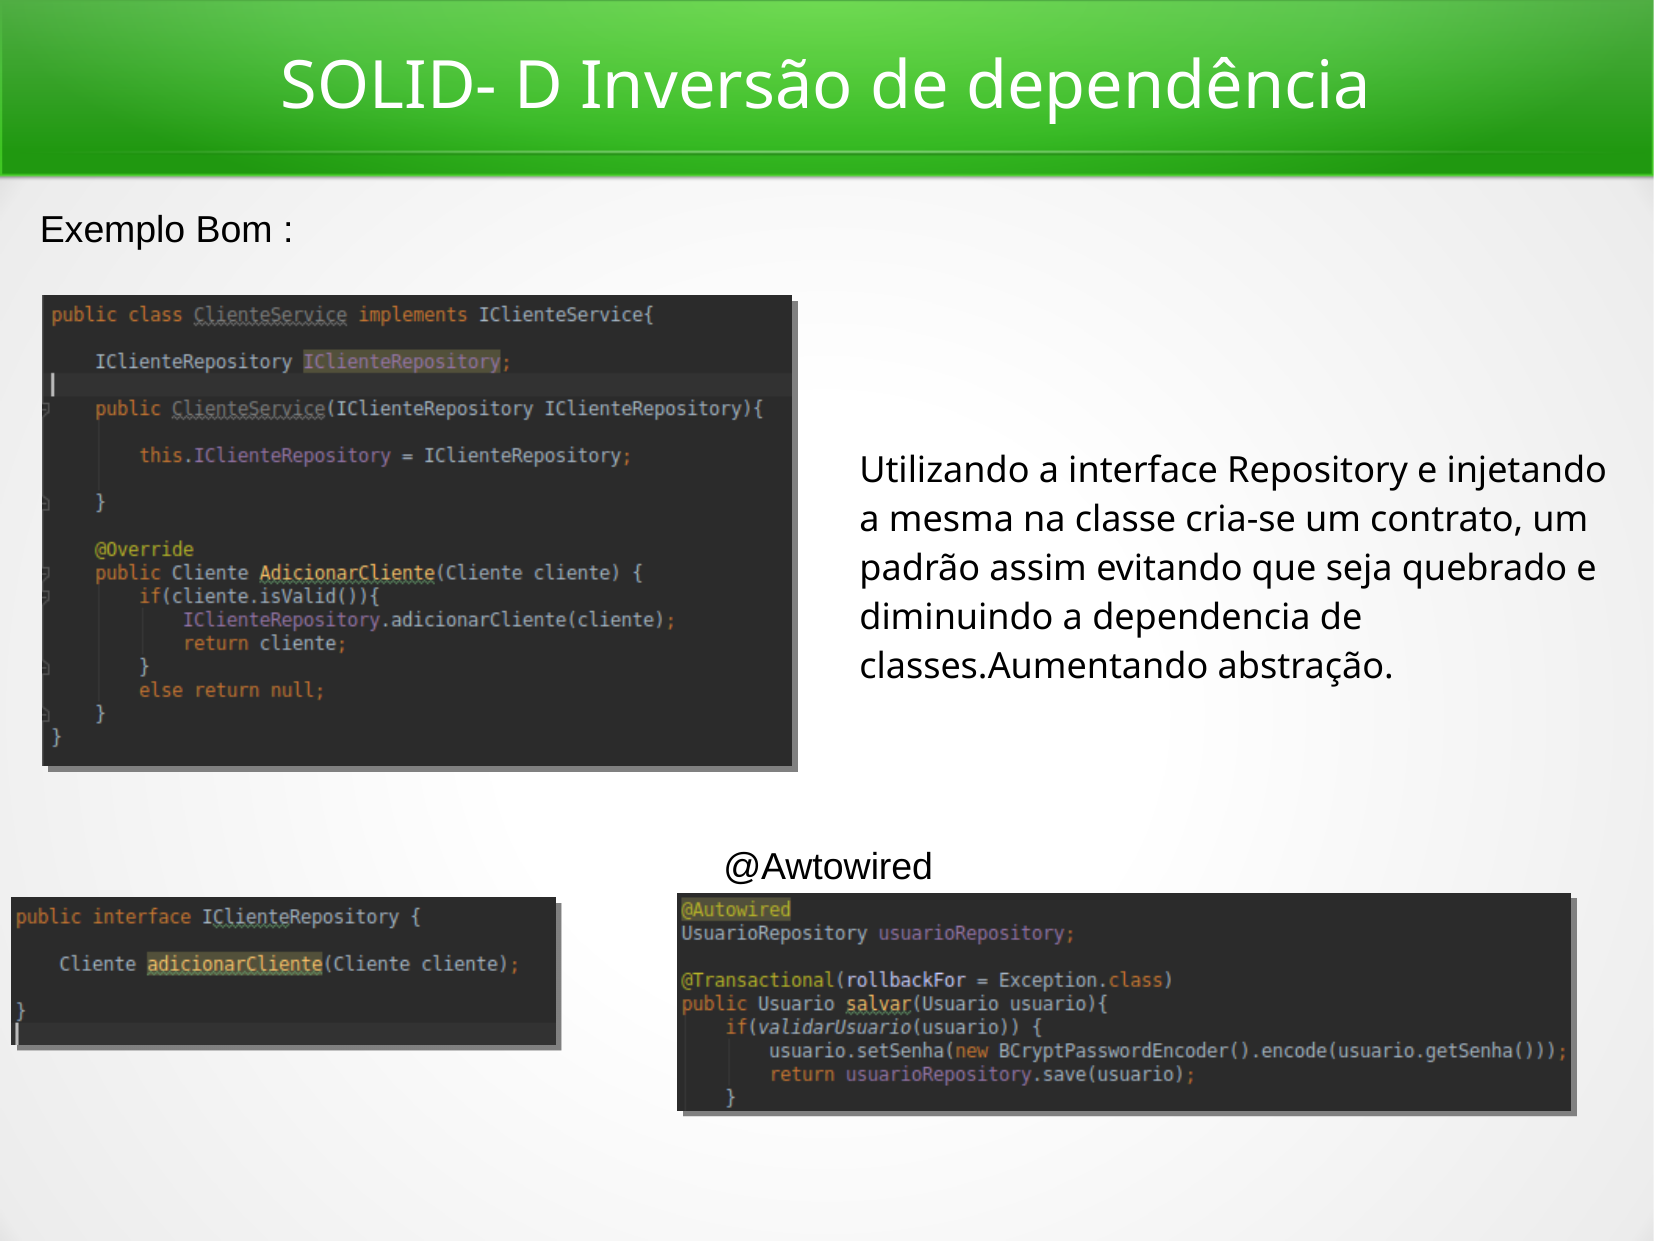

# SOLID- D Inversão de dependência
Exemplo Bom :
Utilizando a interface Repository e injetando a mesma na classe cria-se um contrato, um padrão assim evitando que seja quebrado e diminuindo a dependencia de classes.Aumentando abstração.
@Awtowired